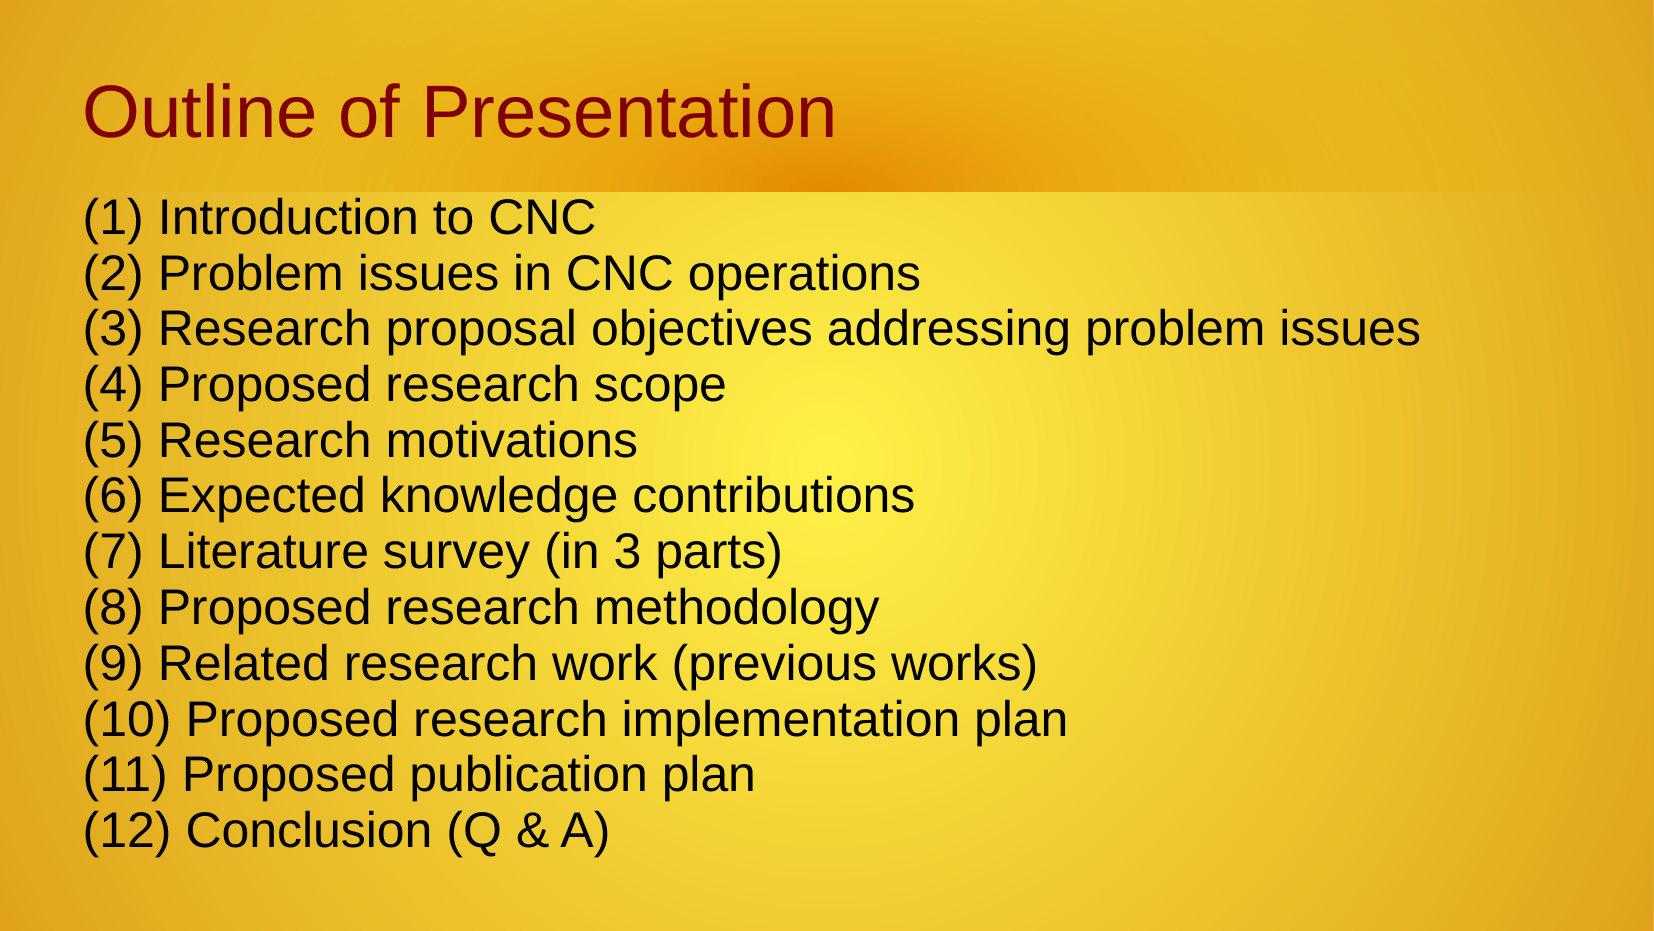

# Outline of Presentation
(1) Introduction to CNC
(2) Problem issues in CNC operations
(3) Research proposal objectives addressing problem issues
(4) Proposed research scope
(5) Research motivations
(6) Expected knowledge contributions
(7) Literature survey (in 3 parts)
(8) Proposed research methodology
(9) Related research work (previous works)
(10) Proposed research implementation plan
(11) Proposed publication plan
(12) Conclusion (Q & A)